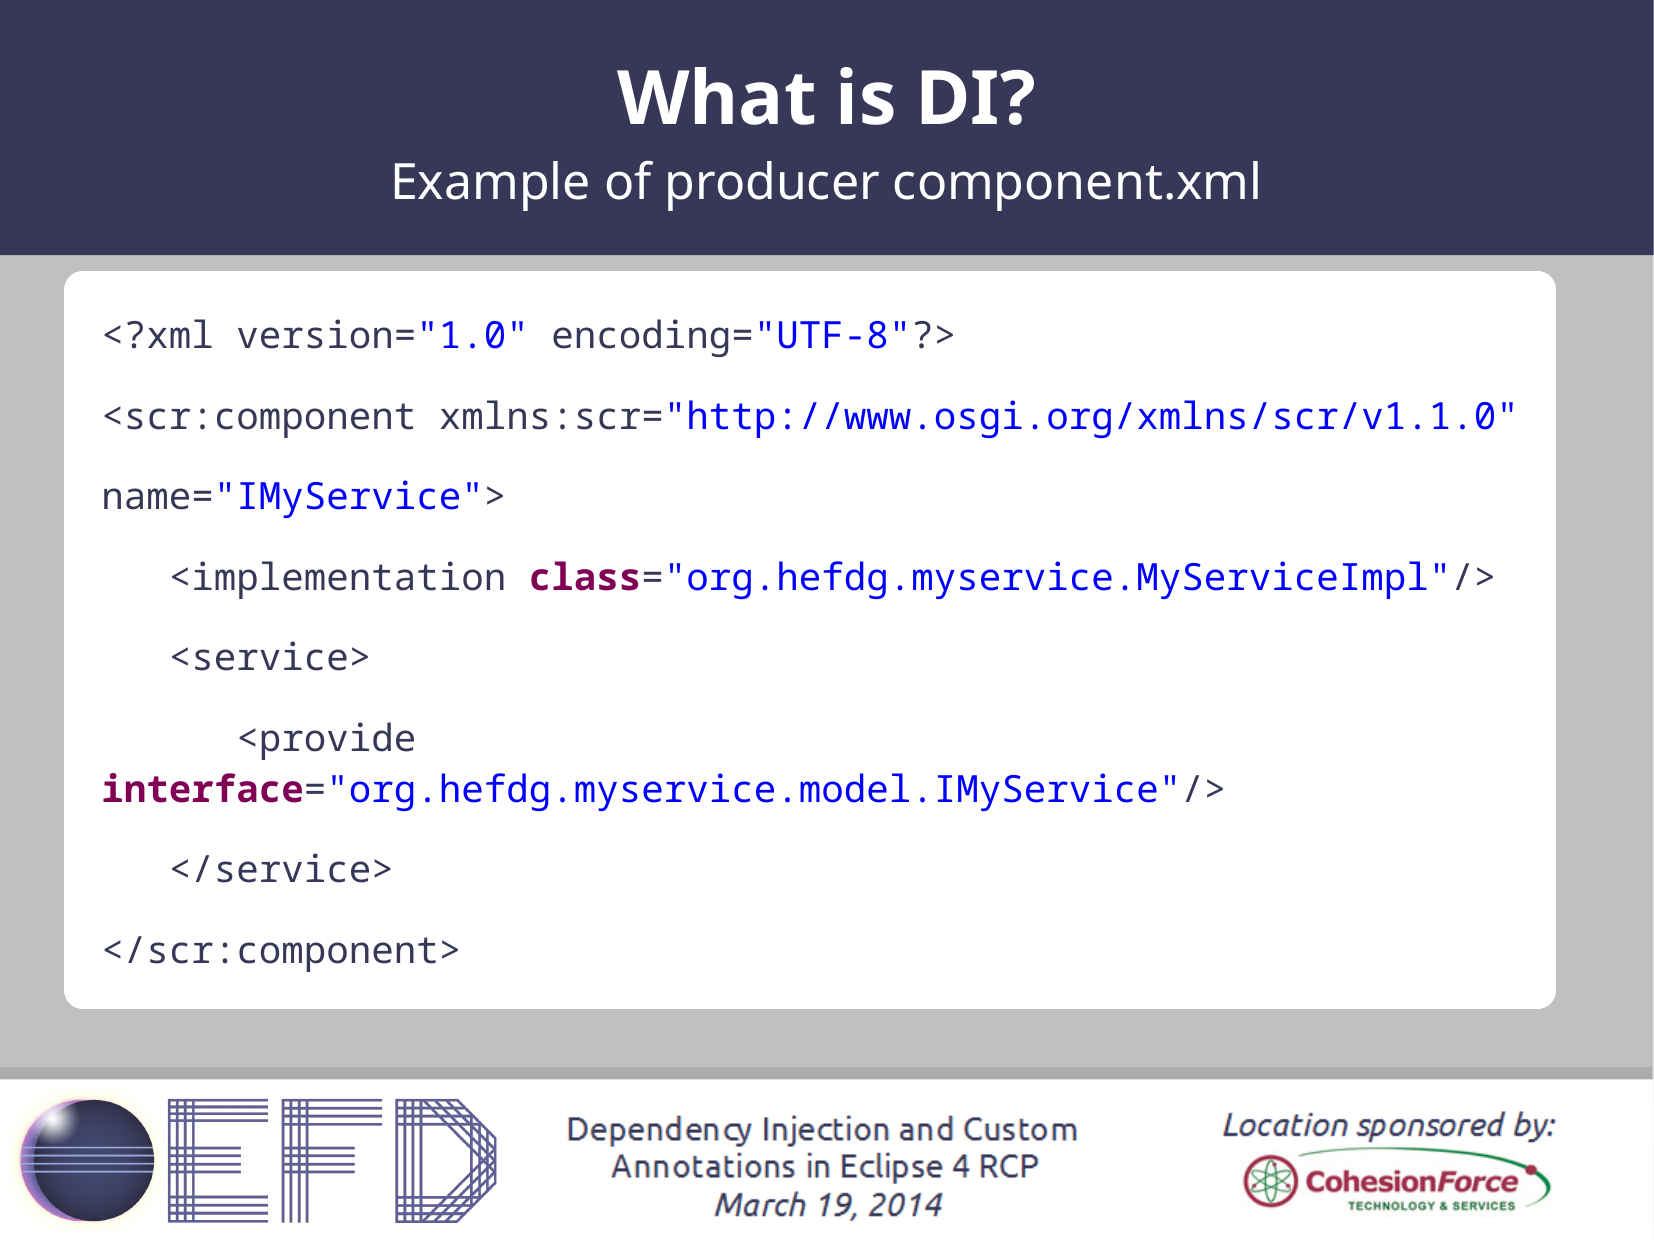

# What is DI? Example of producer component.xml
<?xml version="1.0" encoding="UTF-8"?>
<scr:component xmlns:scr="http://www.osgi.org/xmlns/scr/v1.1.0"
name="IMyService">
 <implementation class="org.hefdg.myservice.MyServiceImpl"/>
 <service>
 <provide interface="org.hefdg.myservice.model.IMyService"/>
 </service>
</scr:component>